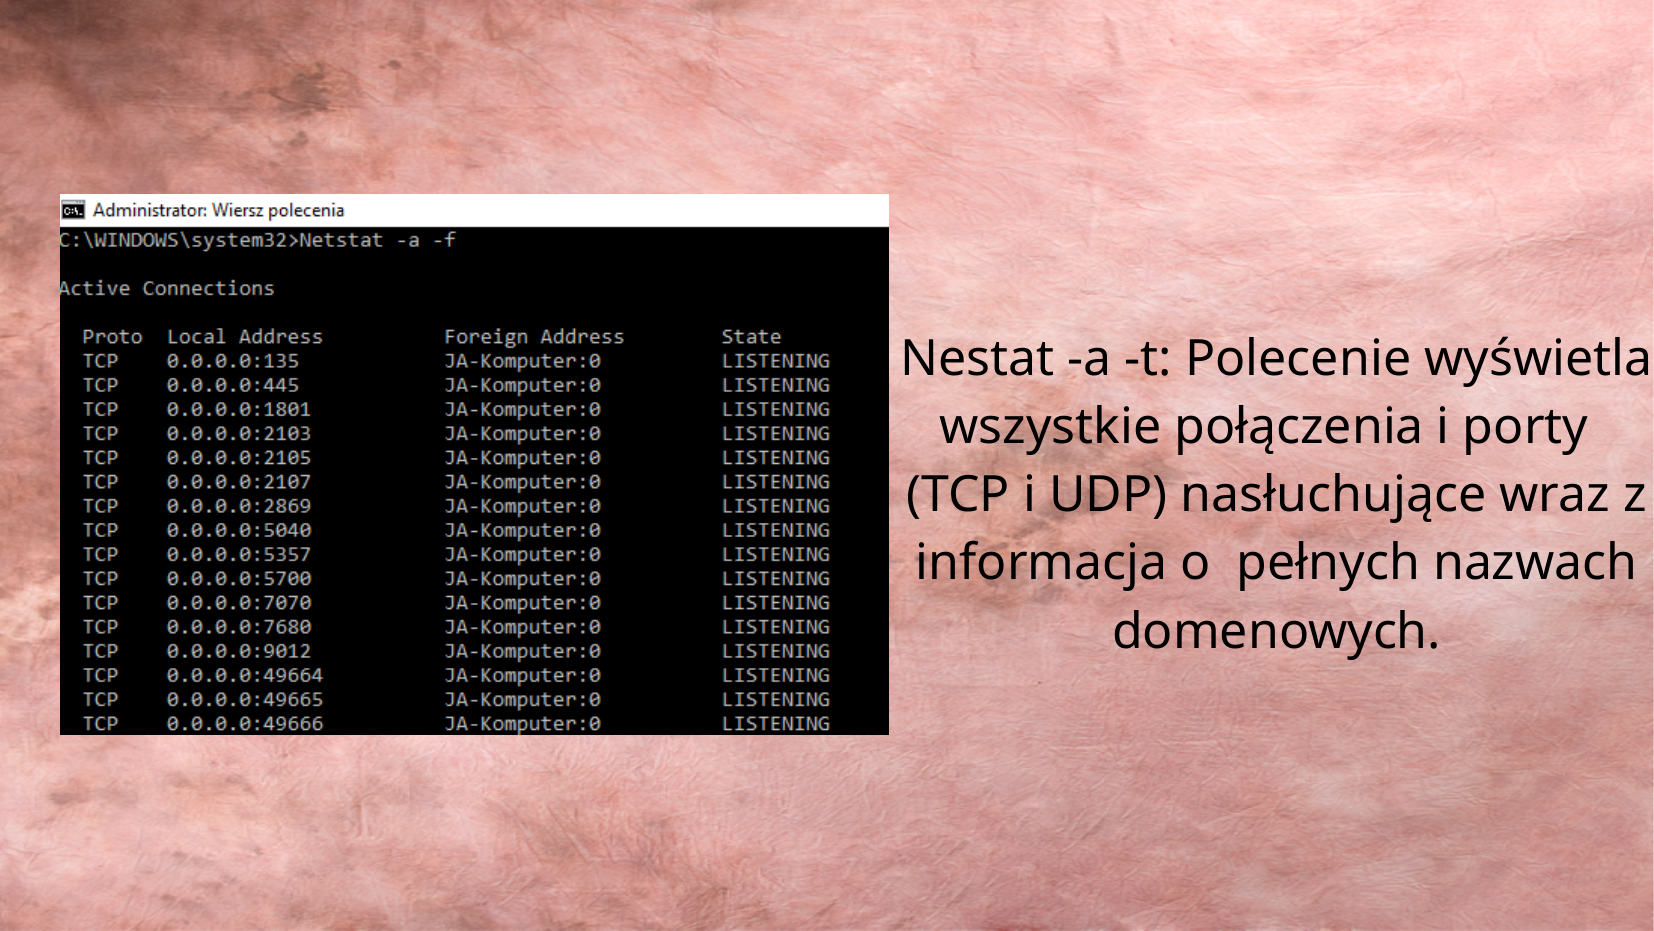

# Nestat -a -t: Polecenie wyświetla wszystkie połączenia i porty 	(TCP i UDP) nasłuchujące wraz z informacja o pełnych nazwach domenowych.